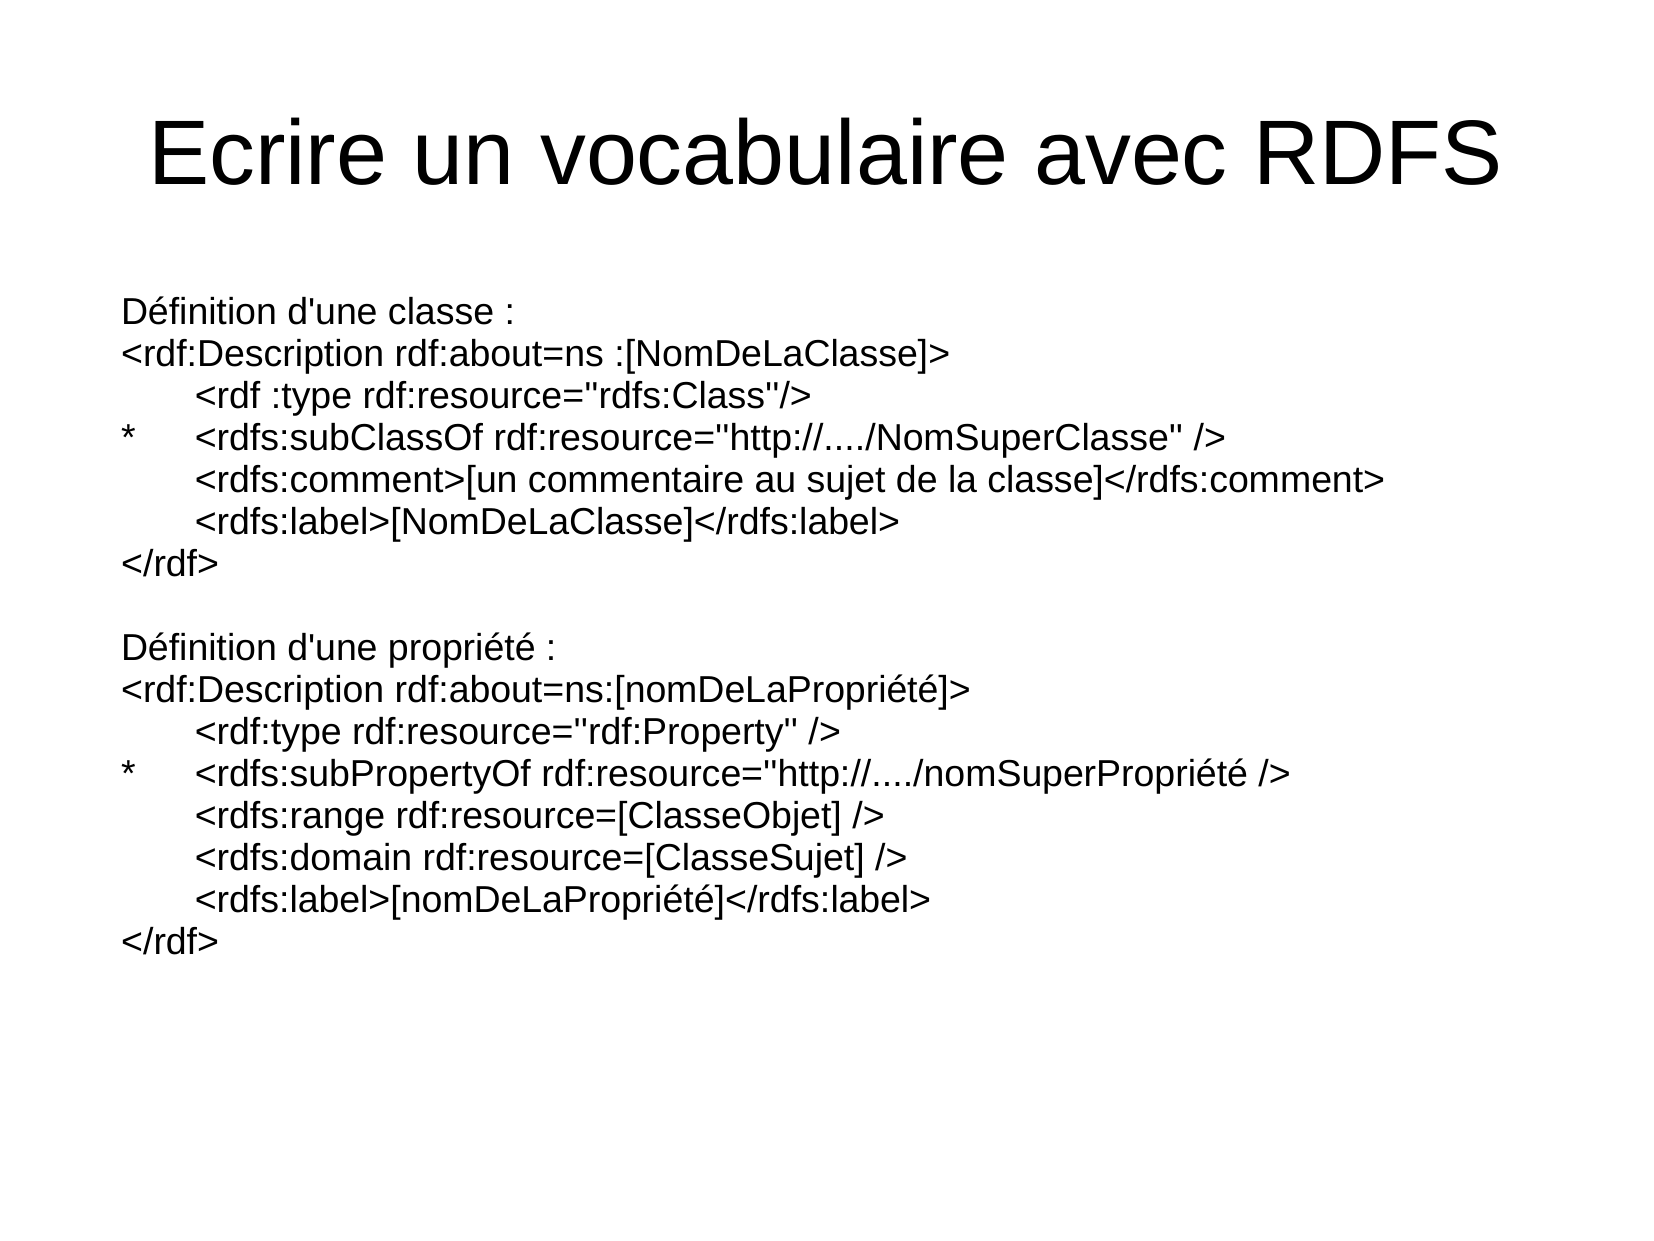

# Ecrire un vocabulaire avec RDFS
Définition d'une classe :
<rdf:Description rdf:about=ns :[NomDeLaClasse]>
	<rdf :type rdf:resource=''rdfs:Class''/>
*	<rdfs:subClassOf rdf:resource=''http://..../NomSuperClasse'' />
	<rdfs:comment>[un commentaire au sujet de la classe]</rdfs:comment>
	<rdfs:label>[NomDeLaClasse]</rdfs:label>
</rdf>
Définition d'une propriété :
<rdf:Description rdf:about=ns:[nomDeLaPropriété]>
	<rdf:type rdf:resource=''rdf:Property'' />
*	<rdfs:subPropertyOf rdf:resource=''http://..../nomSuperPropriété />
	<rdfs:range rdf:resource=[ClasseObjet] />
	<rdfs:domain rdf:resource=[ClasseSujet] />
	<rdfs:label>[nomDeLaPropriété]</rdfs:label>
</rdf>